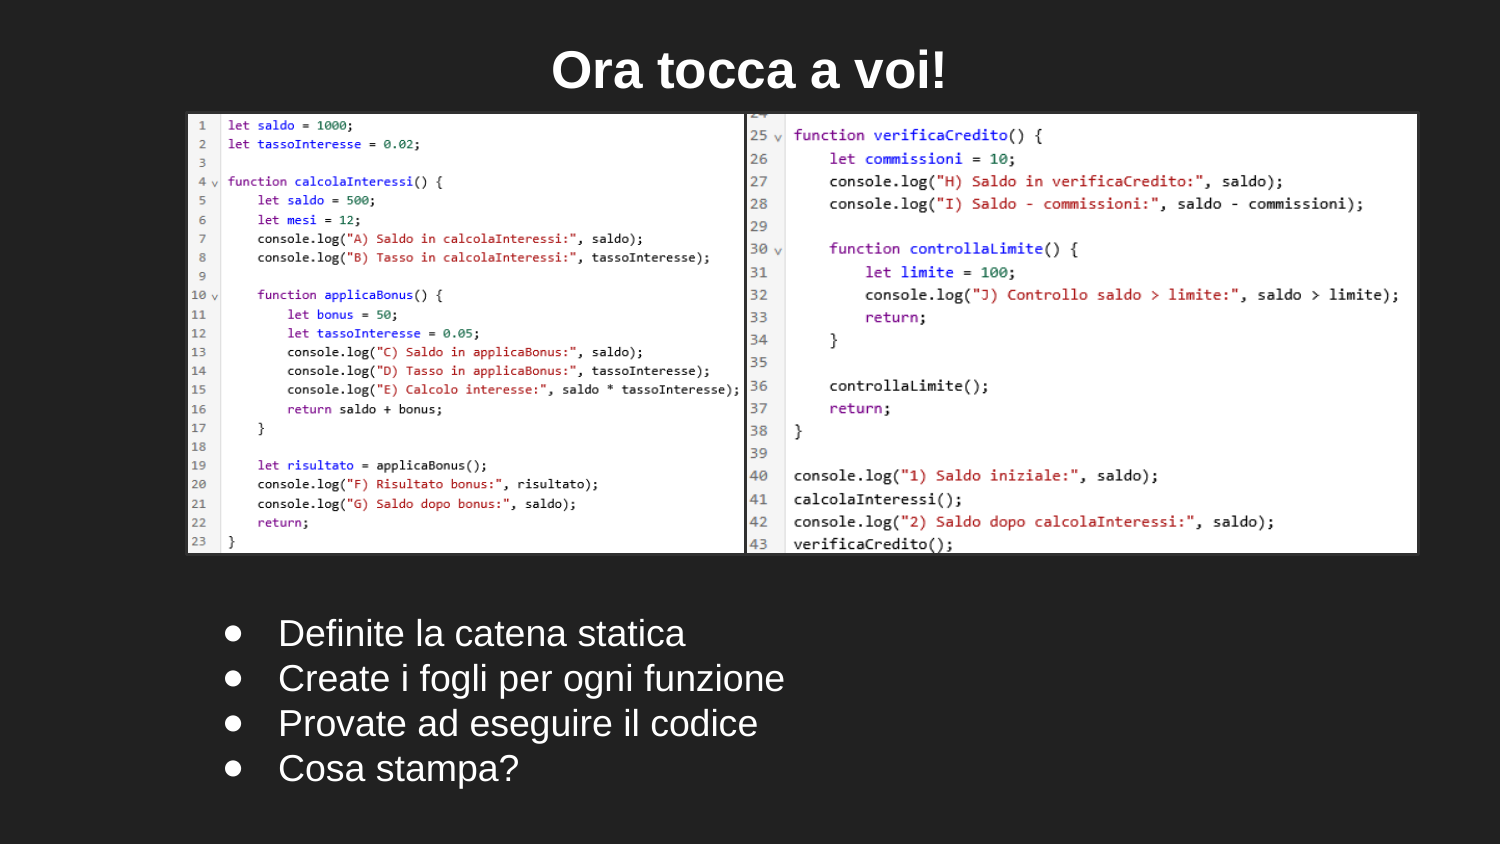

# Ora tocca a voi!
Definite la catena statica
Create i fogli per ogni funzione
Provate ad eseguire il codice
Cosa stampa?